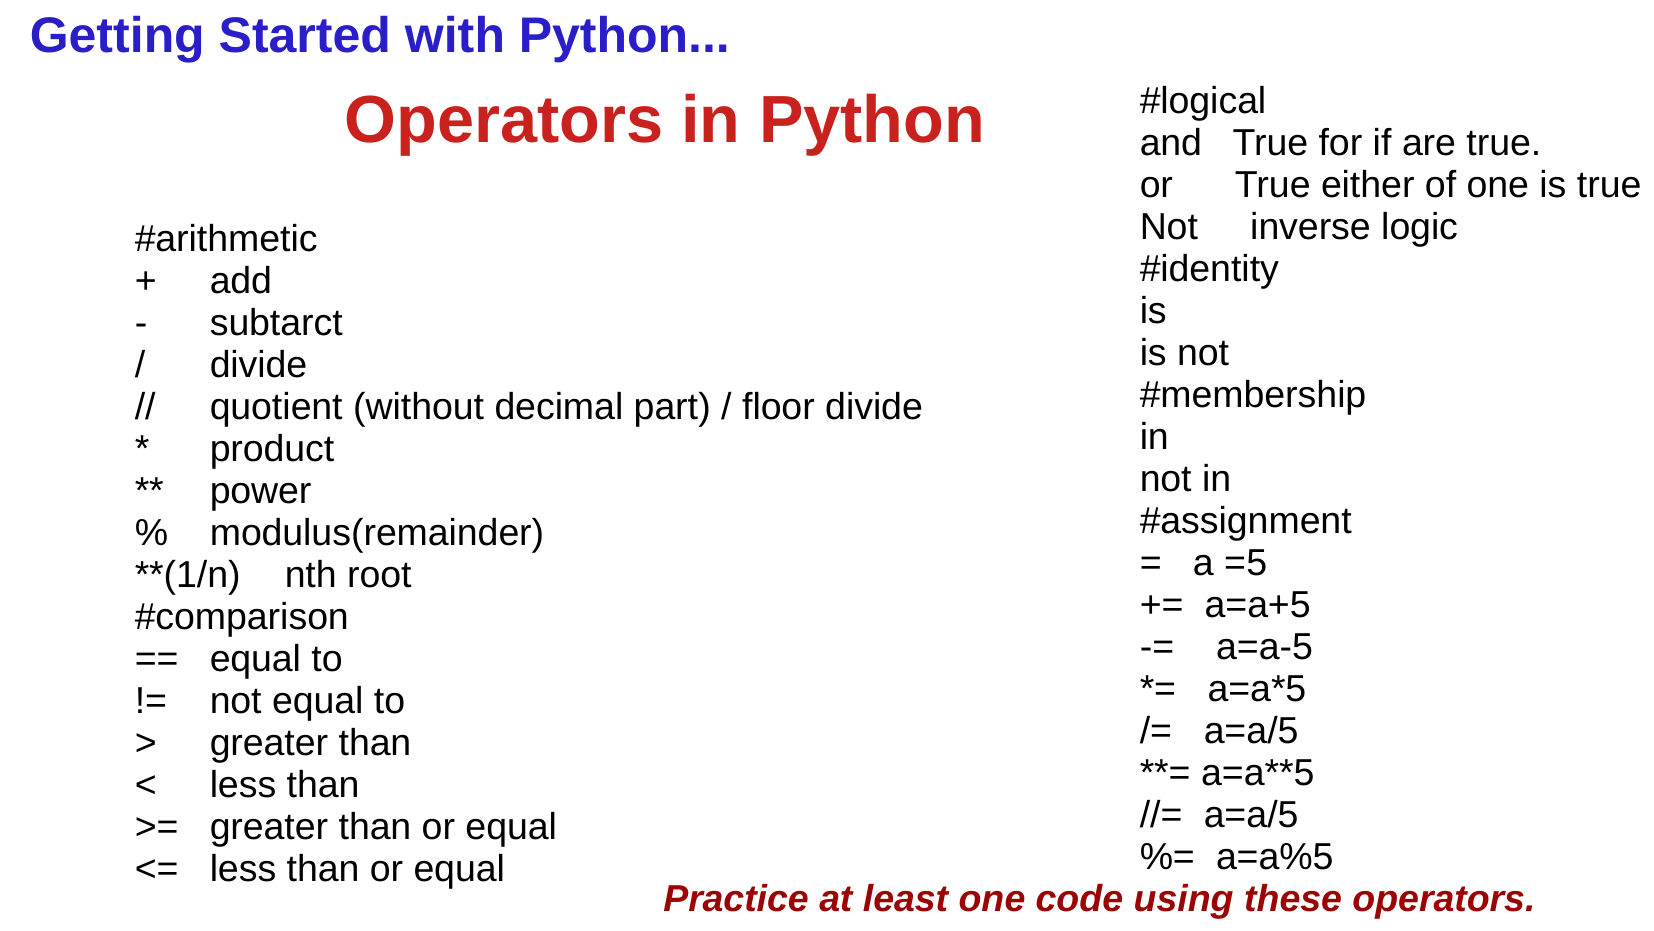

Getting Started with Python...
#logical
and True for if are true.
or True either of one is true
Not inverse logic
#identity
is
is not
#membership
in
not in
#assignment
= a =5
+= a=a+5
-= a=a-5
*= a=a*5
/= a=a/5
**= a=a**5
//= a=a/5
%= a=a%5
Operators in Python
#arithmetic
+	add
-	subtarct
/	divide
//	quotient (without decimal part) / floor divide
*	product
**	power
%	modulus(remainder)
**(1/n)	nth root
#comparison
==	equal to
!=	not equal to
>	greater than
< 	less than
>=	greater than or equal
<=	less than or equal
Practice at least one code using these operators.